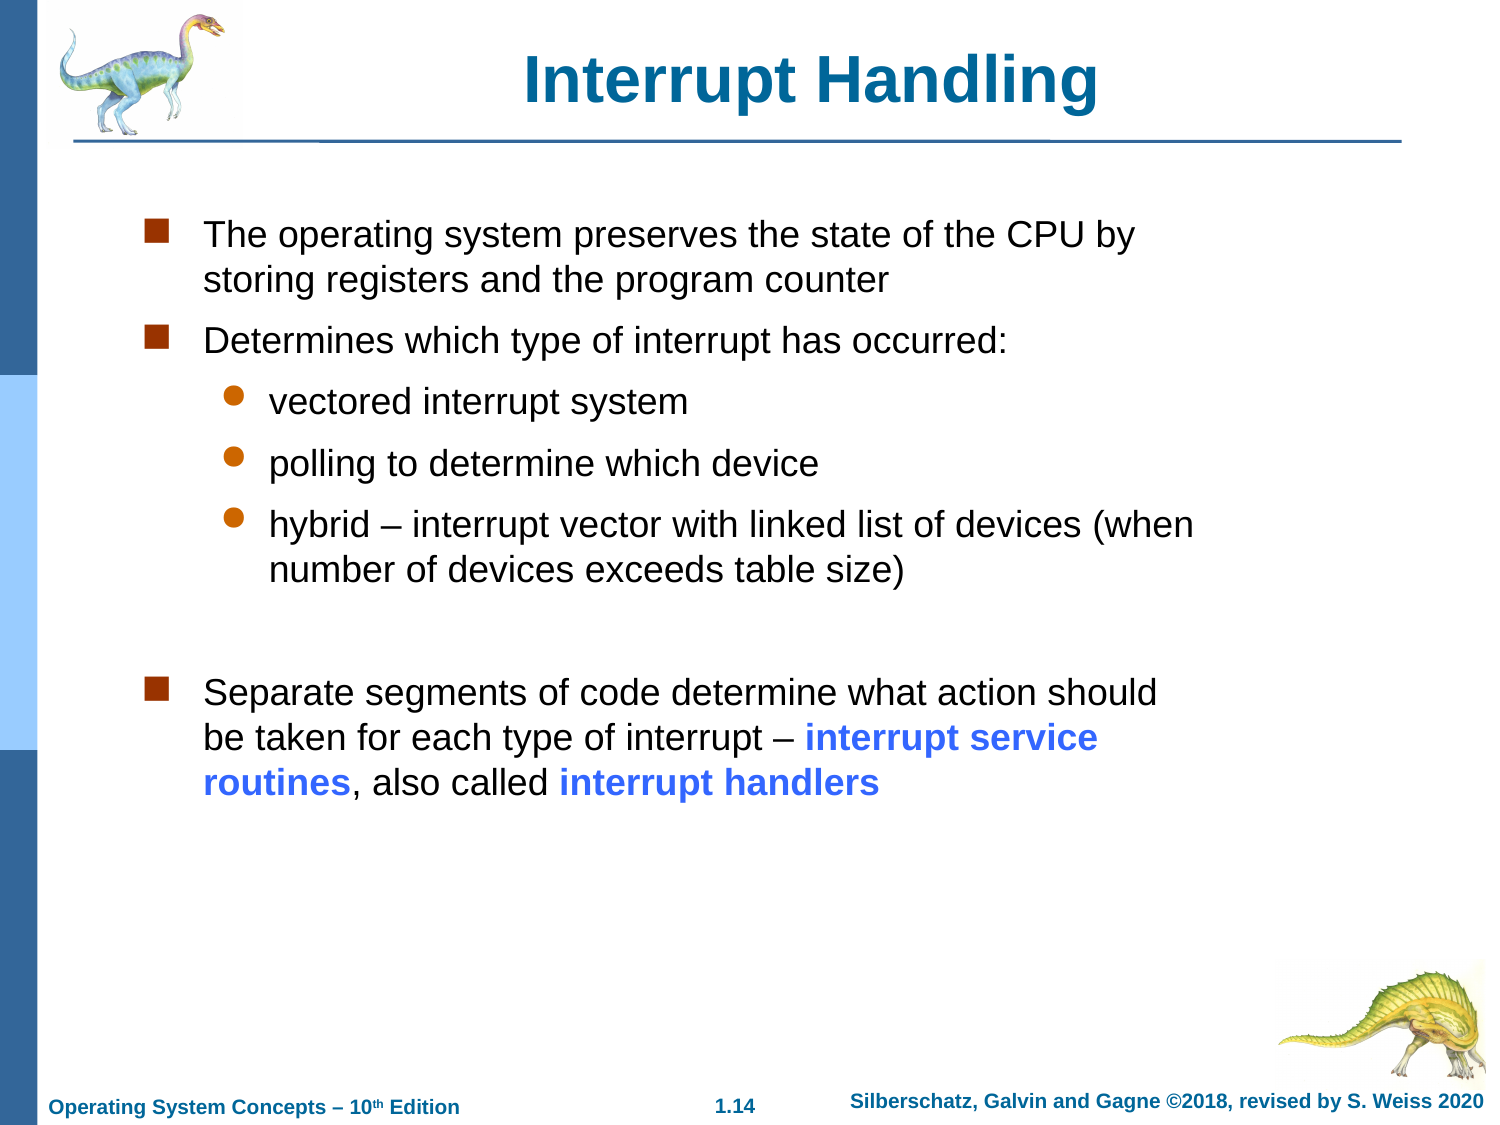

Interrupt Handling
The operating system preserves the state of the CPU by storing registers and the program counter
Determines which type of interrupt has occurred:
vectored interrupt system
polling to determine which device
hybrid – interrupt vector with linked list of devices (when number of devices exceeds table size)
Separate segments of code determine what action should be taken for each type of interrupt – interrupt service routines, also called interrupt handlers